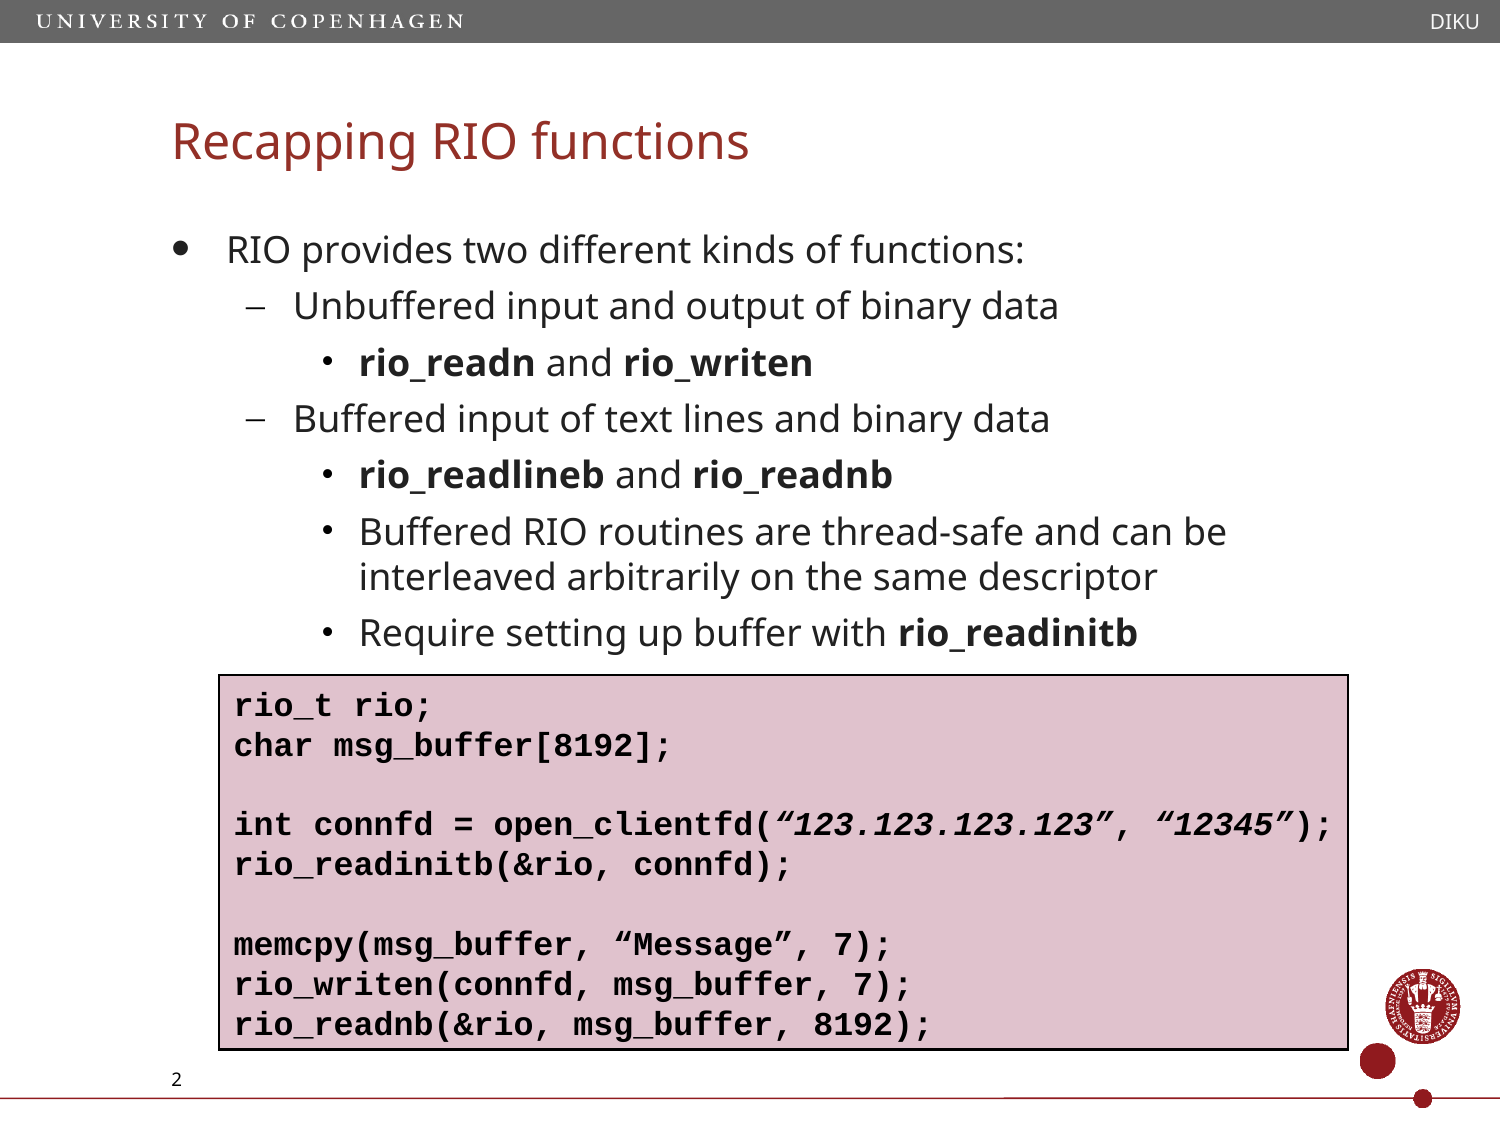

DIKU
Recapping RIO functions
RIO provides two different kinds of functions:
Unbuffered input and output of binary data
rio_readn and rio_writen
Buffered input of text lines and binary data
rio_readlineb and rio_readnb
Buffered RIO routines are thread-safe and can be interleaved arbitrarily on the same descriptor
Require setting up buffer with rio_readinitb
rio_t rio;
char msg_buffer[8192];
int connfd = open_clientfd(“123.123.123.123”, “12345”);
rio_readinitb(&rio, connfd);
memcpy(msg_buffer, “Message”, 7);
rio_writen(connfd, msg_buffer, 7);
rio_readnb(&rio, msg_buffer, 8192);